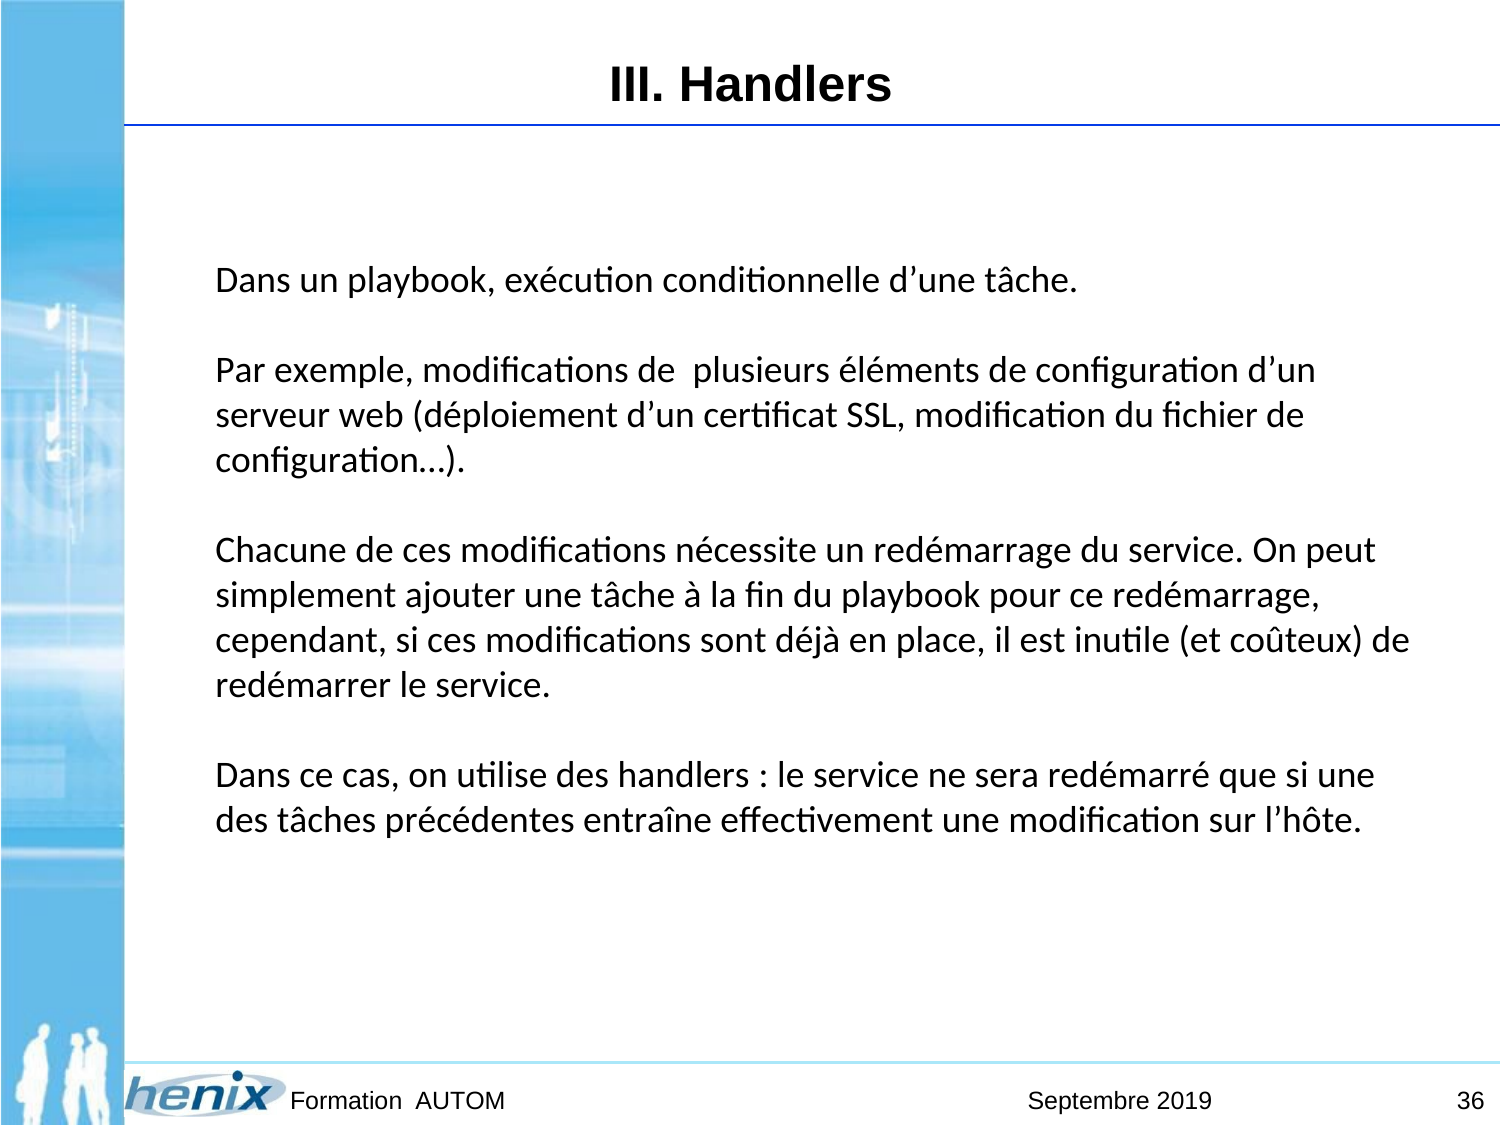

III. Handlers
Dans un playbook, exécution conditionnelle d’une tâche.
Par exemple, modifications de plusieurs éléments de configuration d’un serveur web (déploiement d’un certificat SSL, modification du fichier de configuration…).
Chacune de ces modifications nécessite un redémarrage du service. On peut simplement ajouter une tâche à la fin du playbook pour ce redémarrage, cependant, si ces modifications sont déjà en place, il est inutile (et coûteux) de redémarrer le service.
Dans ce cas, on utilise des handlers : le service ne sera redémarré que si une des tâches précédentes entraîne effectivement une modification sur l’hôte.
Formation AUTOM
Septembre 2019